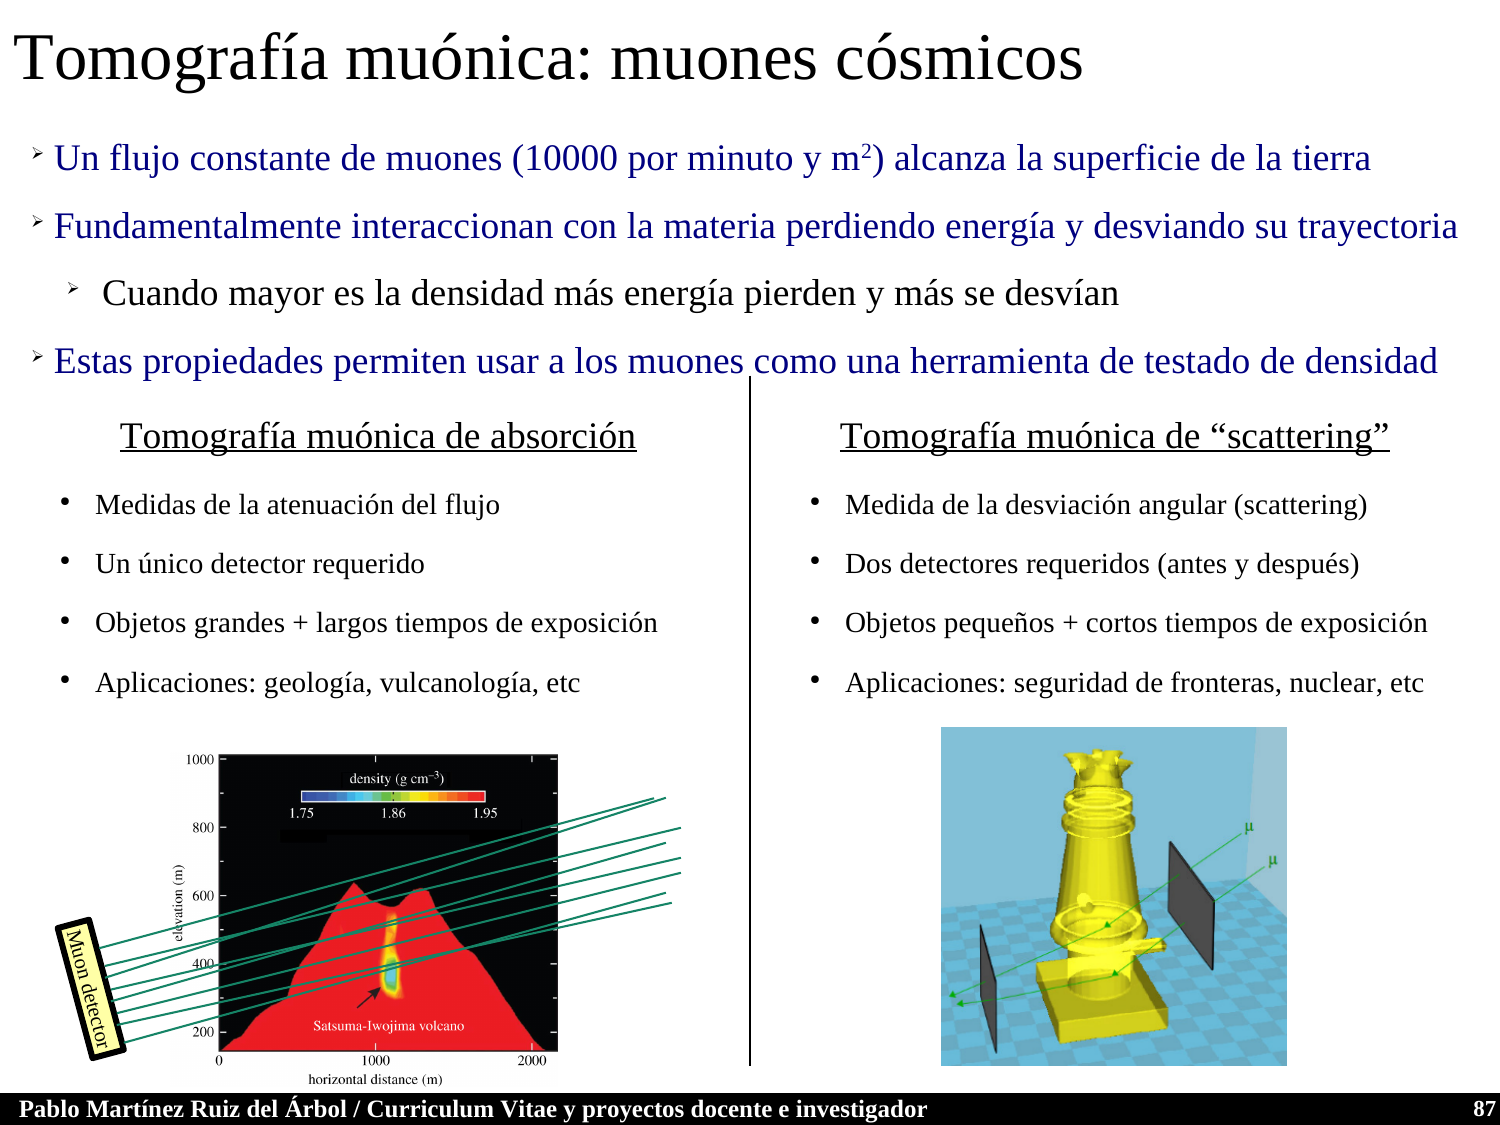

Tomografía muónica: muones cósmicos
 Un flujo constante de muones (10000 por minuto y m2) alcanza la superficie de la tierra
 Fundamentalmente interaccionan con la materia perdiendo energía y desviando su trayectoria
Cuando mayor es la densidad más energía pierden y más se desvían
 Estas propiedades permiten usar a los muones como una herramienta de testado de densidad
Tomografía muónica de absorción
Tomografía muónica de “scattering”
Medidas de la atenuación del flujo
Un único detector requerido
Objetos grandes + largos tiempos de exposición
Aplicaciones: geología, vulcanología, etc
Medida de la desviación angular (scattering)
Dos detectores requeridos (antes y después)
Objetos pequeños + cortos tiempos de exposición
Aplicaciones: seguridad de fronteras, nuclear, etc
Muon detector
87